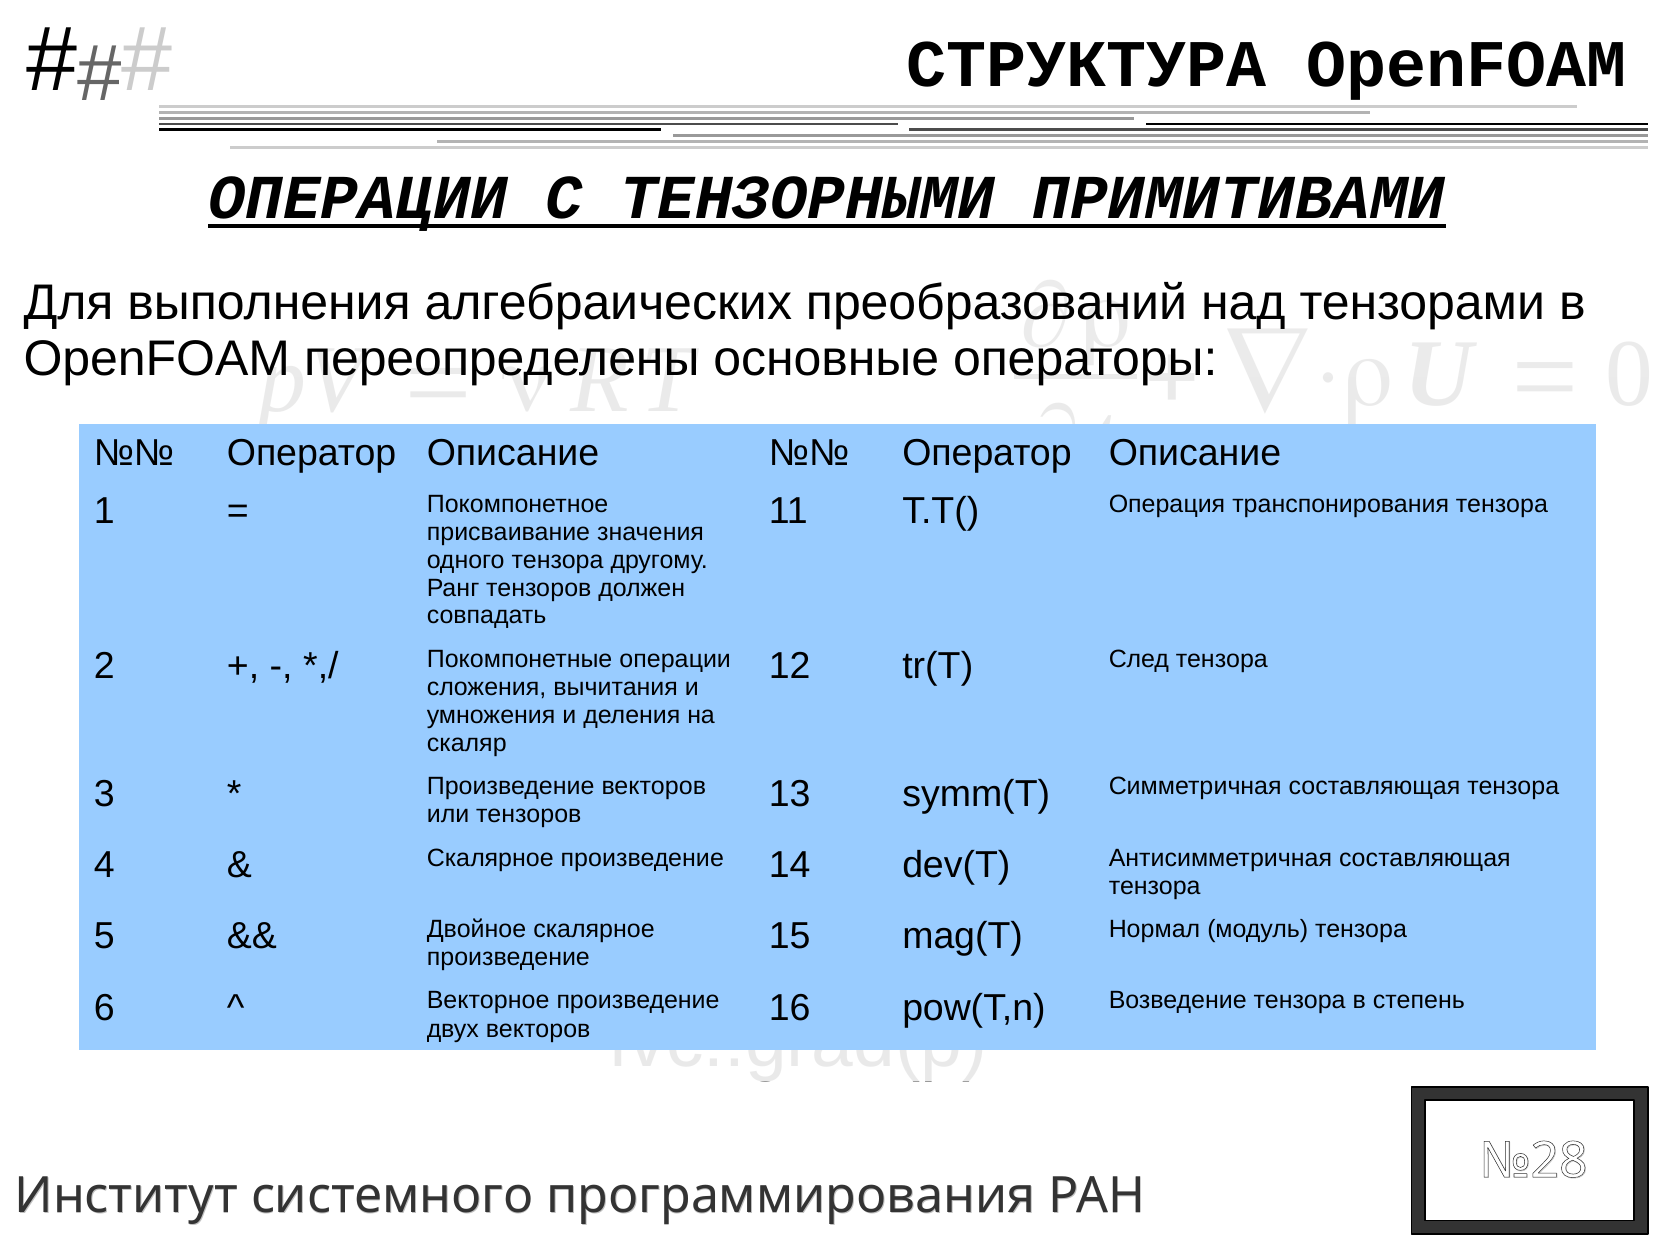

# ОПЕРАЦИИ С ТЕНЗОРНЫМИ ПРИМИТИВАМИ
Для выполнения алгебраических преобразований над тензорами в OpenFOAM переопределены основные операторы:
| №№ | Оператор | Описание | №№ | Оператор | Описание |
| --- | --- | --- | --- | --- | --- |
| 1 | = | Покомпонетное присваивание значения одного тензора другому. Ранг тензоров должен совпадать | 11 | T.T() | Операция транспонирования тензора |
| 2 | +, -, \*,/ | Покомпонетные операции сложения, вычитания и умножения и деления на скаляр | 12 | tr(T) | След тензора |
| 3 | \* | Произведение векторов или тензоров | 13 | symm(T) | Симметричная составляющая тензора |
| 4 | & | Скалярное произведение | 14 | dev(T) | Антисимметричная составляющая тензора |
| 5 | && | Двойное скалярное произведение | 15 | mag(T) | Нормал (модуль) тензора |
| 6 | ^ | Векторное произведение двух векторов | 16 | pow(T,n) | Возведение тензора в степень |